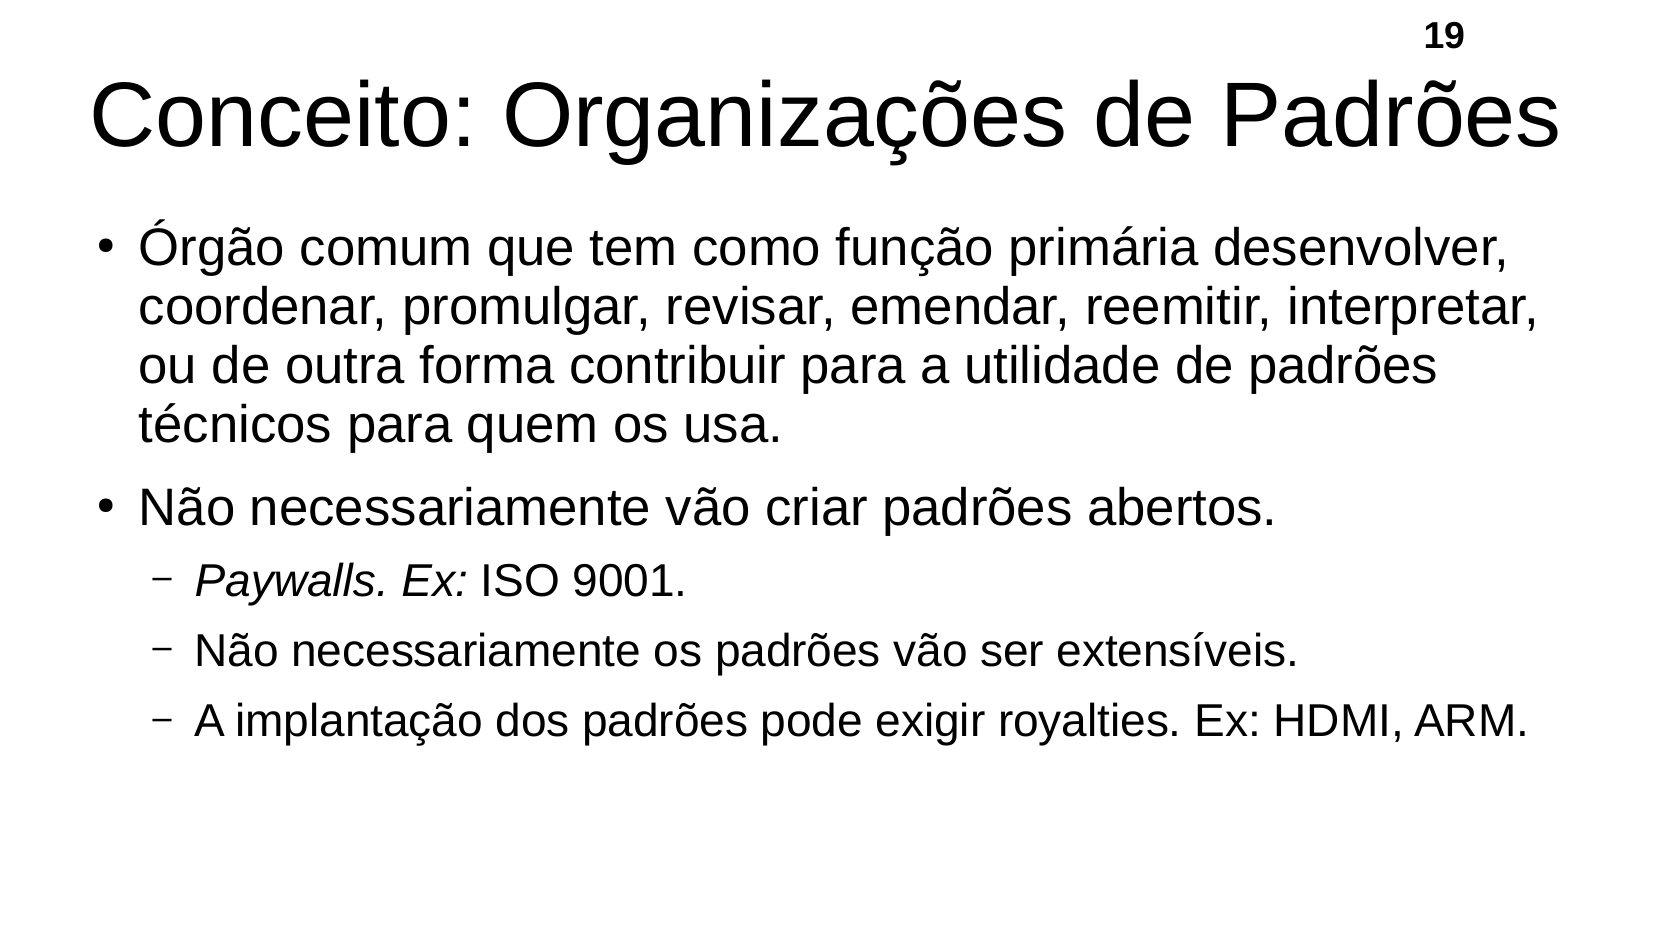

# Conceito: Organizações de Padrões
Órgão comum que tem como função primária desenvolver, coordenar, promulgar, revisar, emendar, reemitir, interpretar, ou de outra forma contribuir para a utilidade de padrões técnicos para quem os usa.
Não necessariamente vão criar padrões abertos.
Paywalls. Ex: ISO 9001.
Não necessariamente os padrões vão ser extensíveis.
A implantação dos padrões pode exigir royalties. Ex: HDMI, ARM.